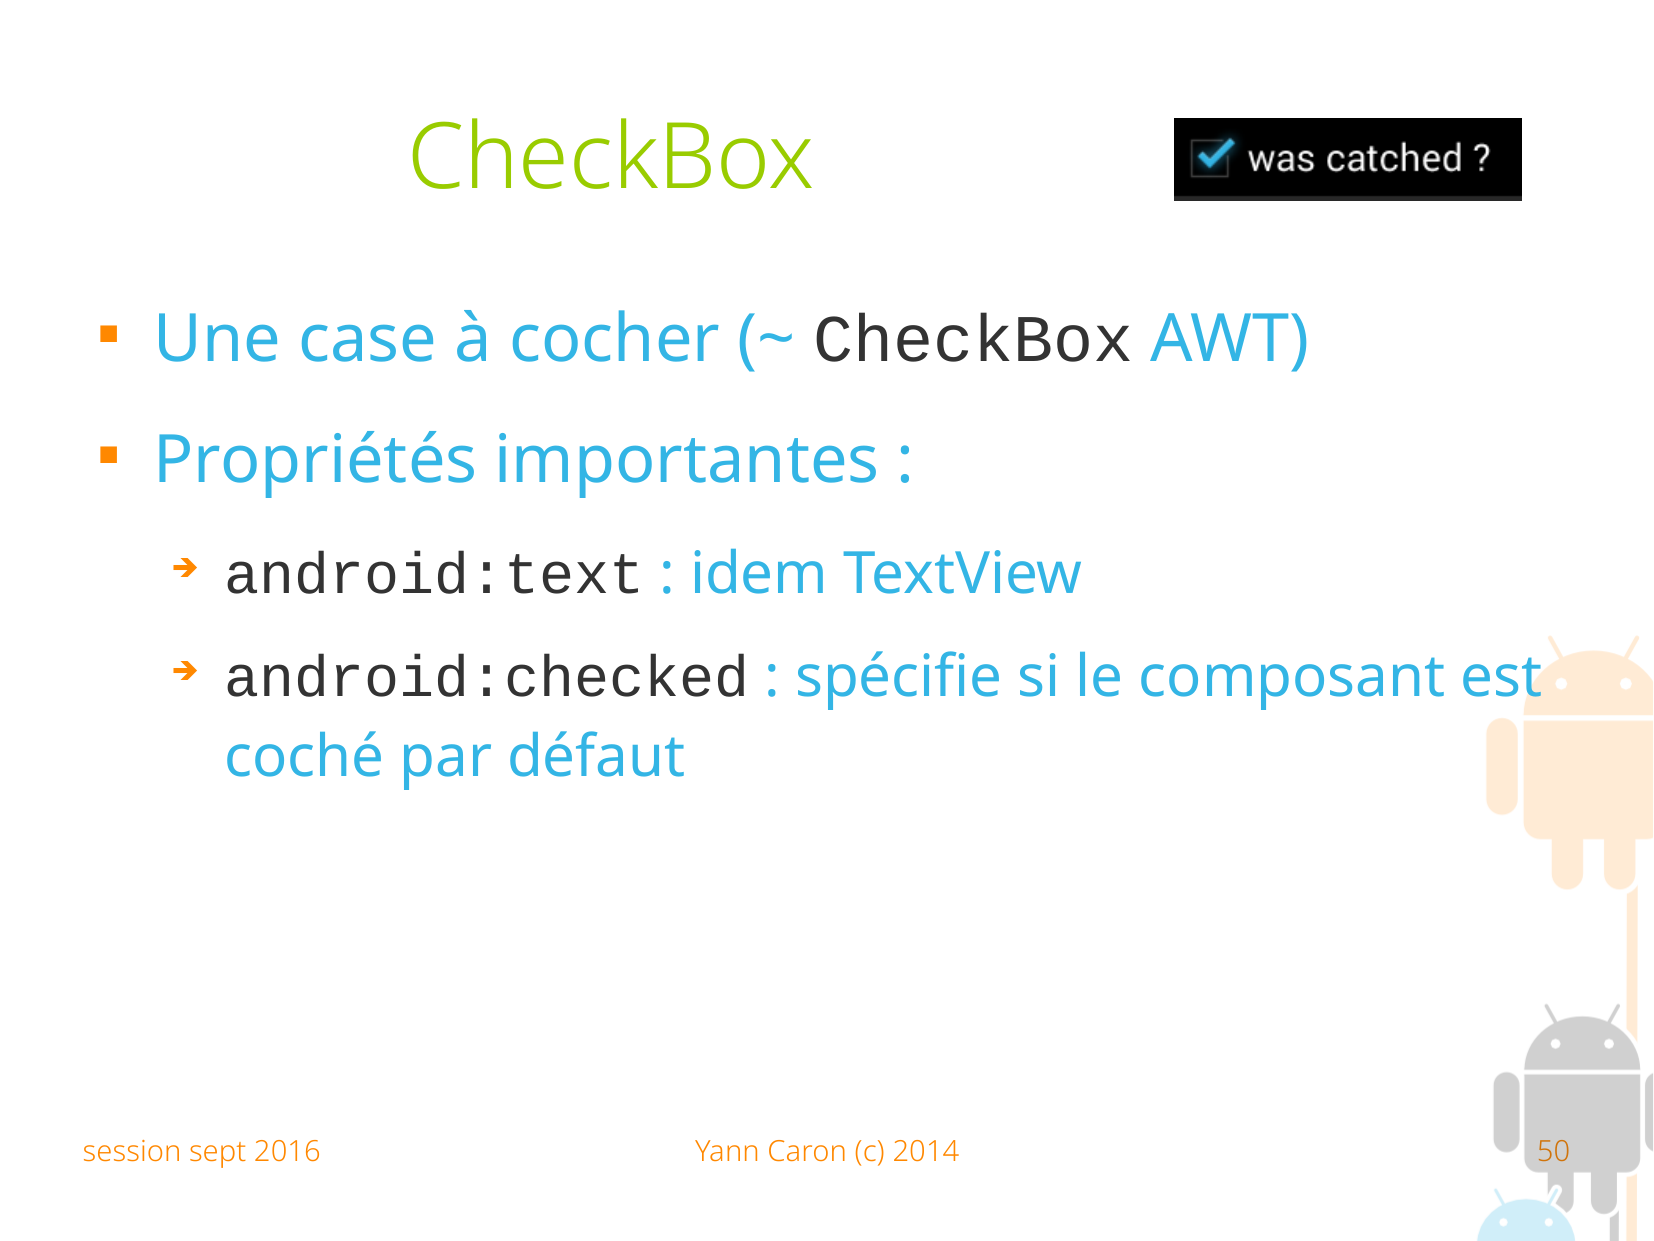

# CheckBox
Une case à cocher (~ CheckBox AWT)
Propriétés importantes :
android:text : idem TextView
android:checked : spécifie si le composant est coché par défaut
session sept 2016
Yann Caron (c) 2014
50